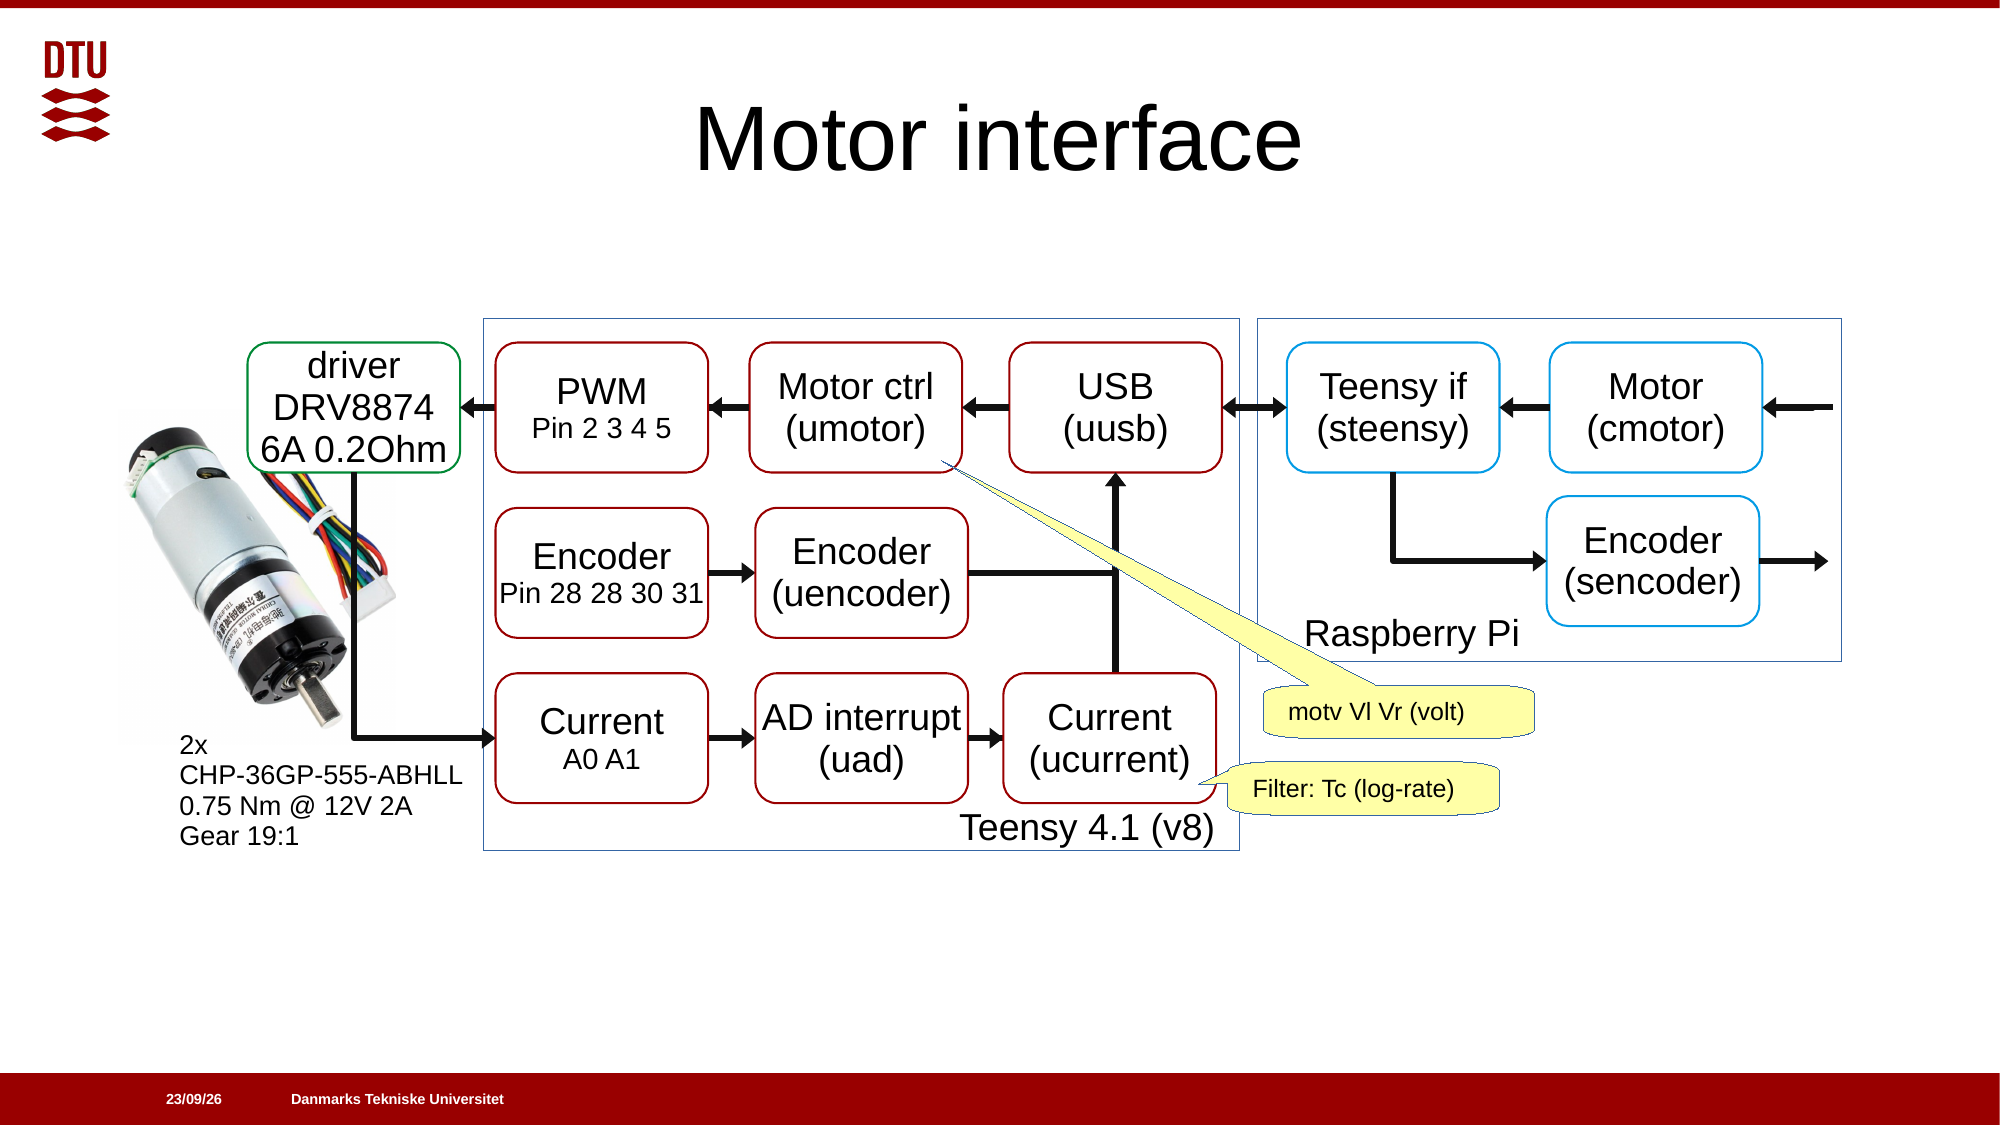

# Motor interface
driver
DRV8874
6A 0.2Ohm
PWM
Pin 2 3 4 5
Motor ctrl
(umotor)
USB
(uusb)
Teensy if
(steensy)
Motor
(cmotor)
Encoder
(sencoder)
Encoder
Pin 28 28 30 31
Encoder
(uencoder)
Raspberry Pi
Current
A0 A1
AD interrupt
(uad)
Current
(ucurrent)
motv Vl Vr (volt)
2x
CHP-36GP-555-ABHLL
0.75 Nm @ 12V 2A
Gear 19:1
Filter: Tc (log-rate)
Teensy 4.1 (v8)